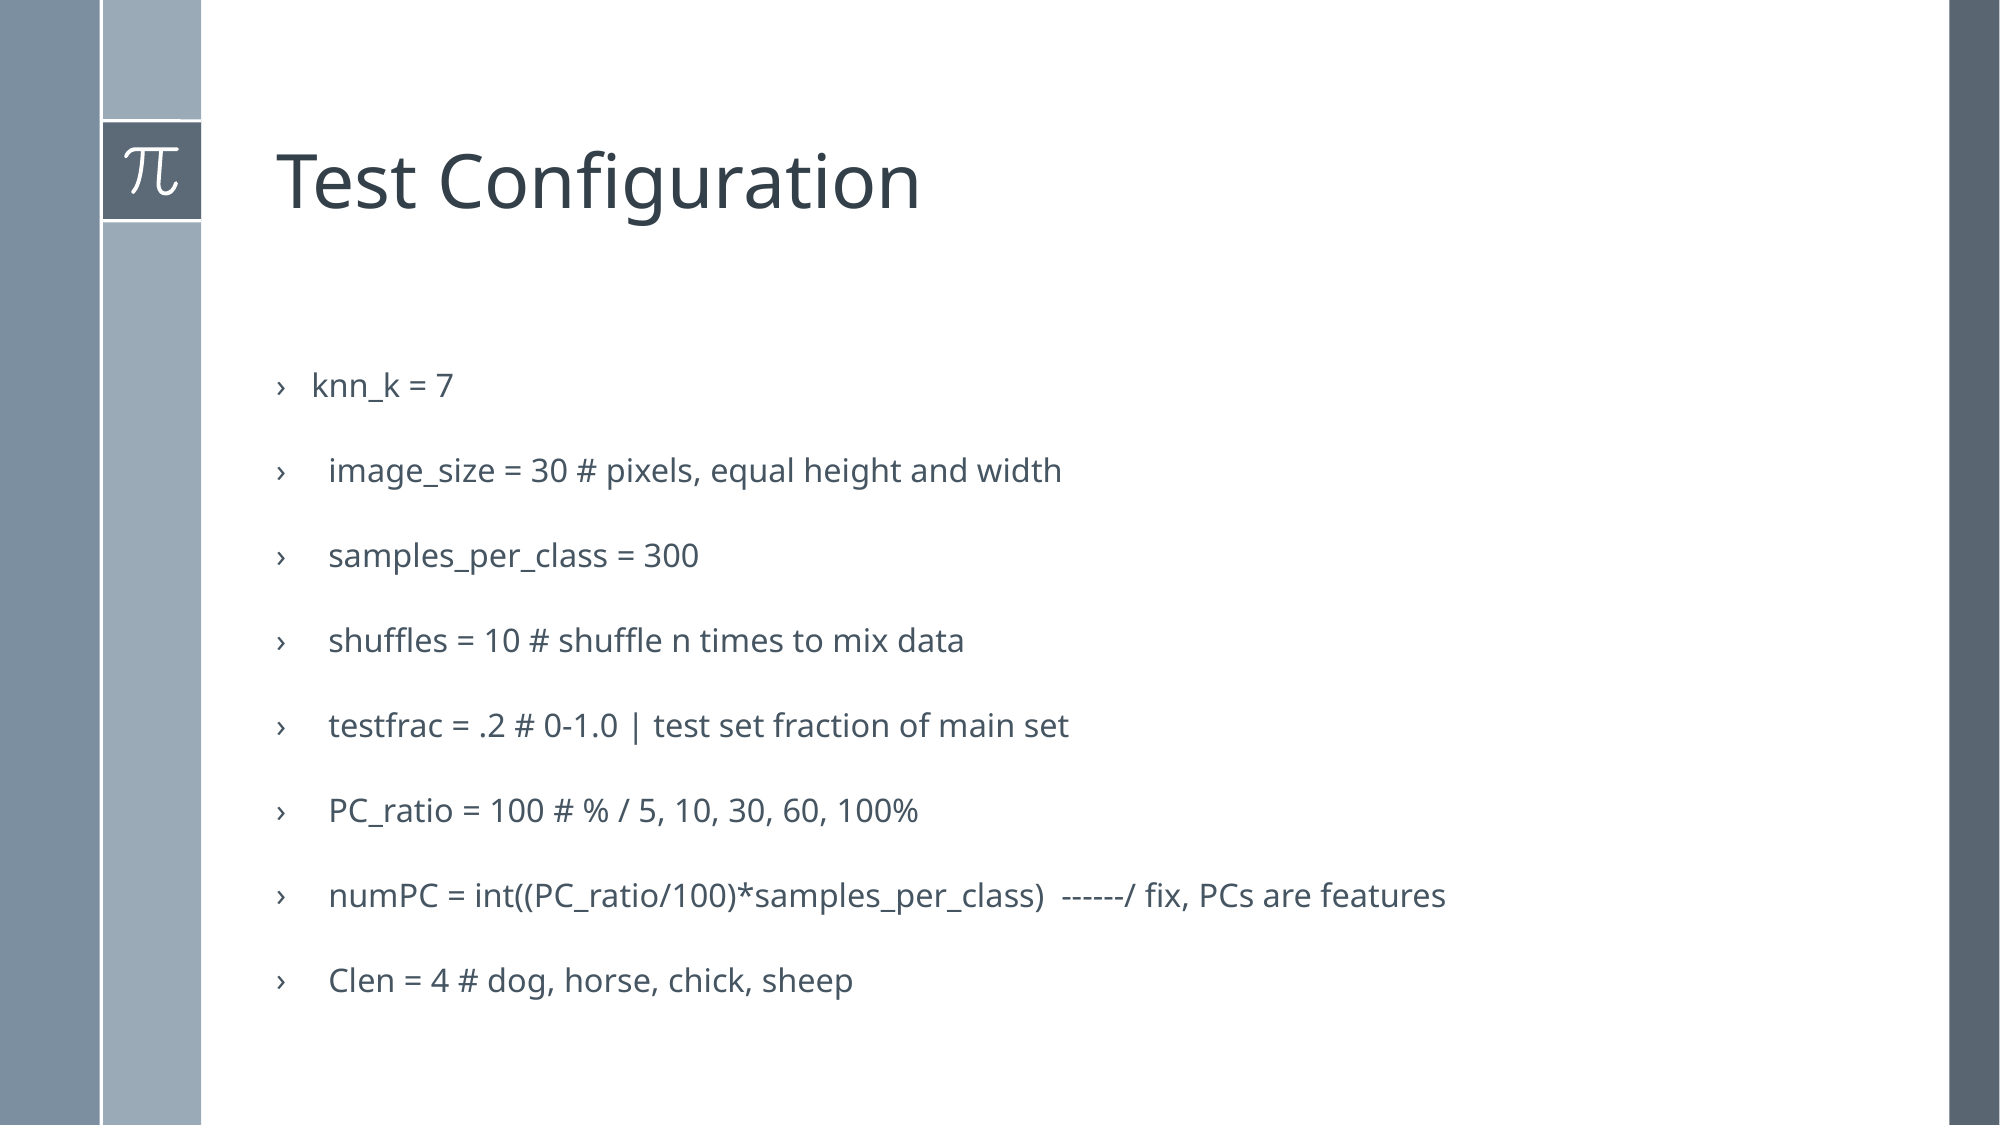

Test Configuration
knn_k = 7
 image_size = 30 # pixels, equal height and width
 samples_per_class = 300
 shuffles = 10 # shuffle n times to mix data
 testfrac = .2 # 0-1.0 | test set fraction of main set
 PC_ratio = 100 # % / 5, 10, 30, 60, 100%
 numPC = int((PC_ratio/100)*samples_per_class) ------/ fix, PCs are features
 Clen = 4 # dog, horse, chick, sheep